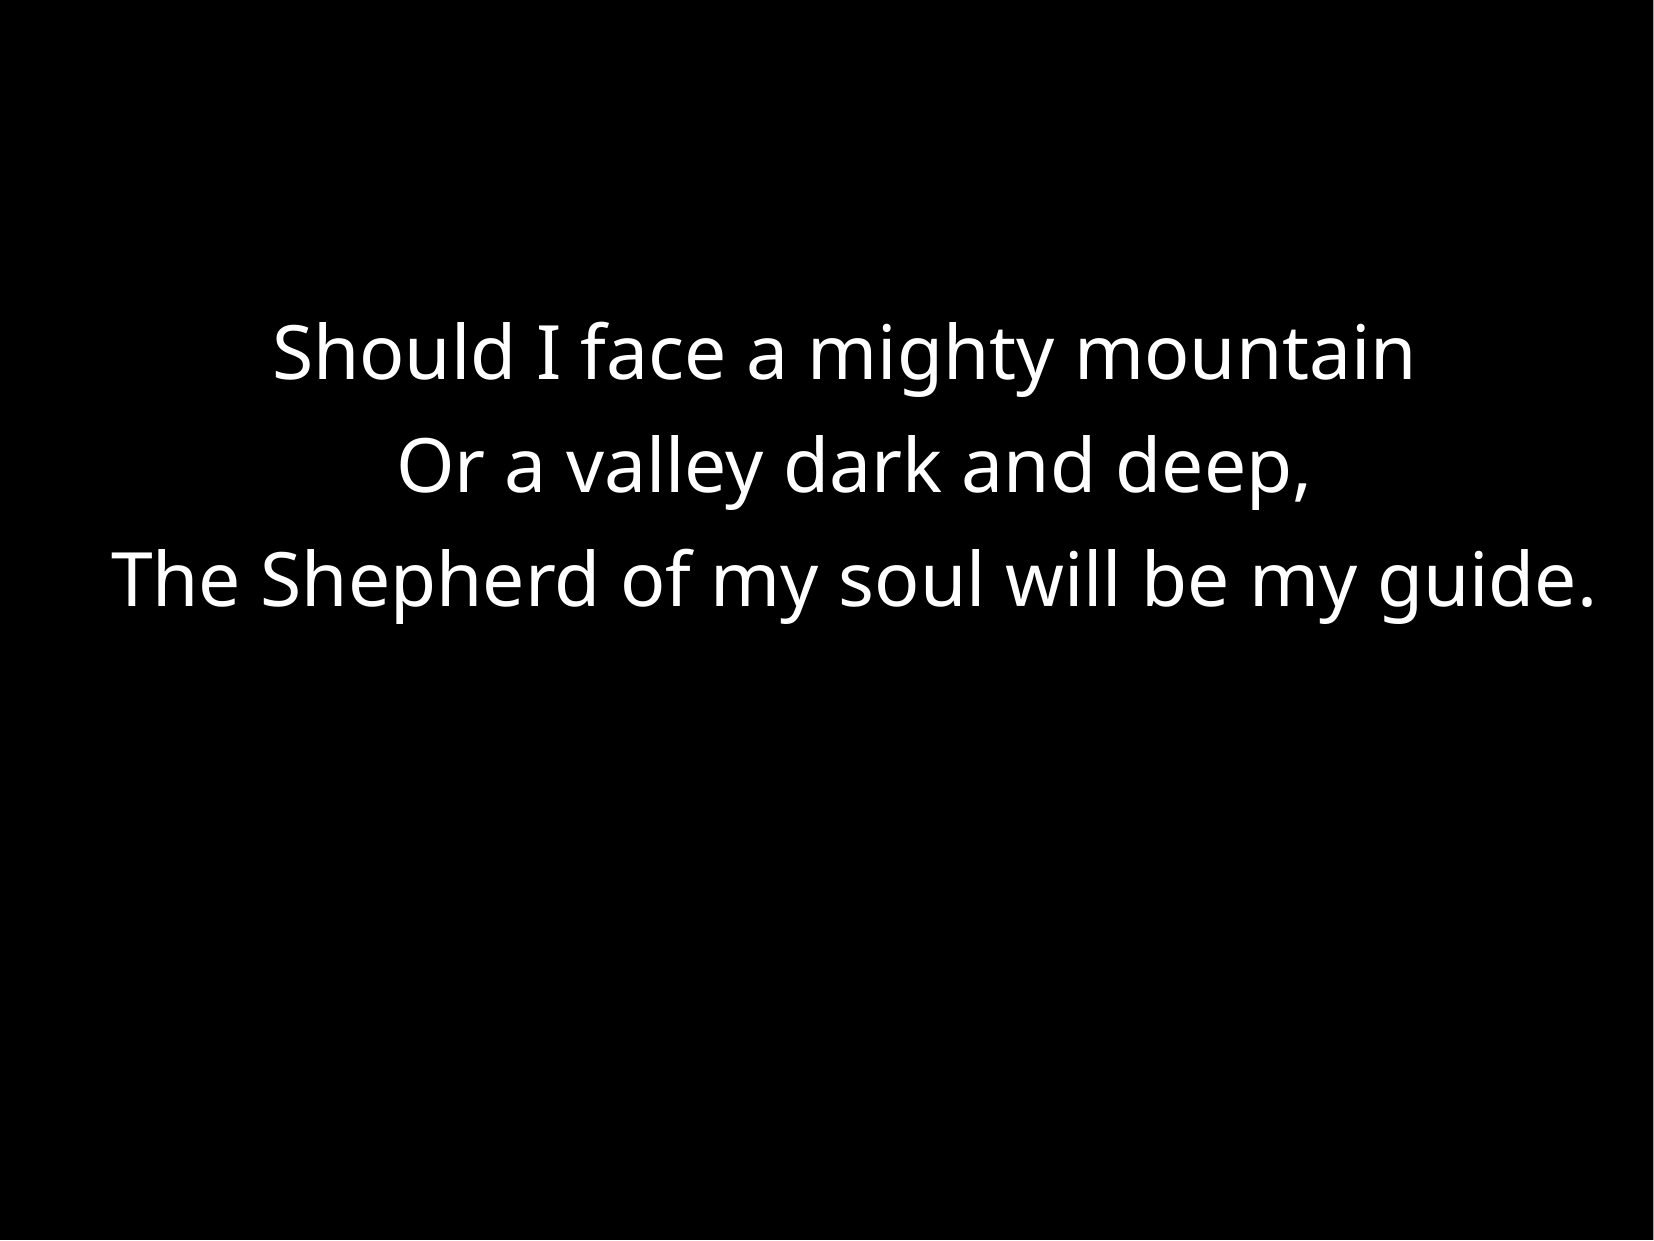

#
Should I face a mighty mountain
Or a valley dark and deep,
The Shepherd of my soul will be my guide.